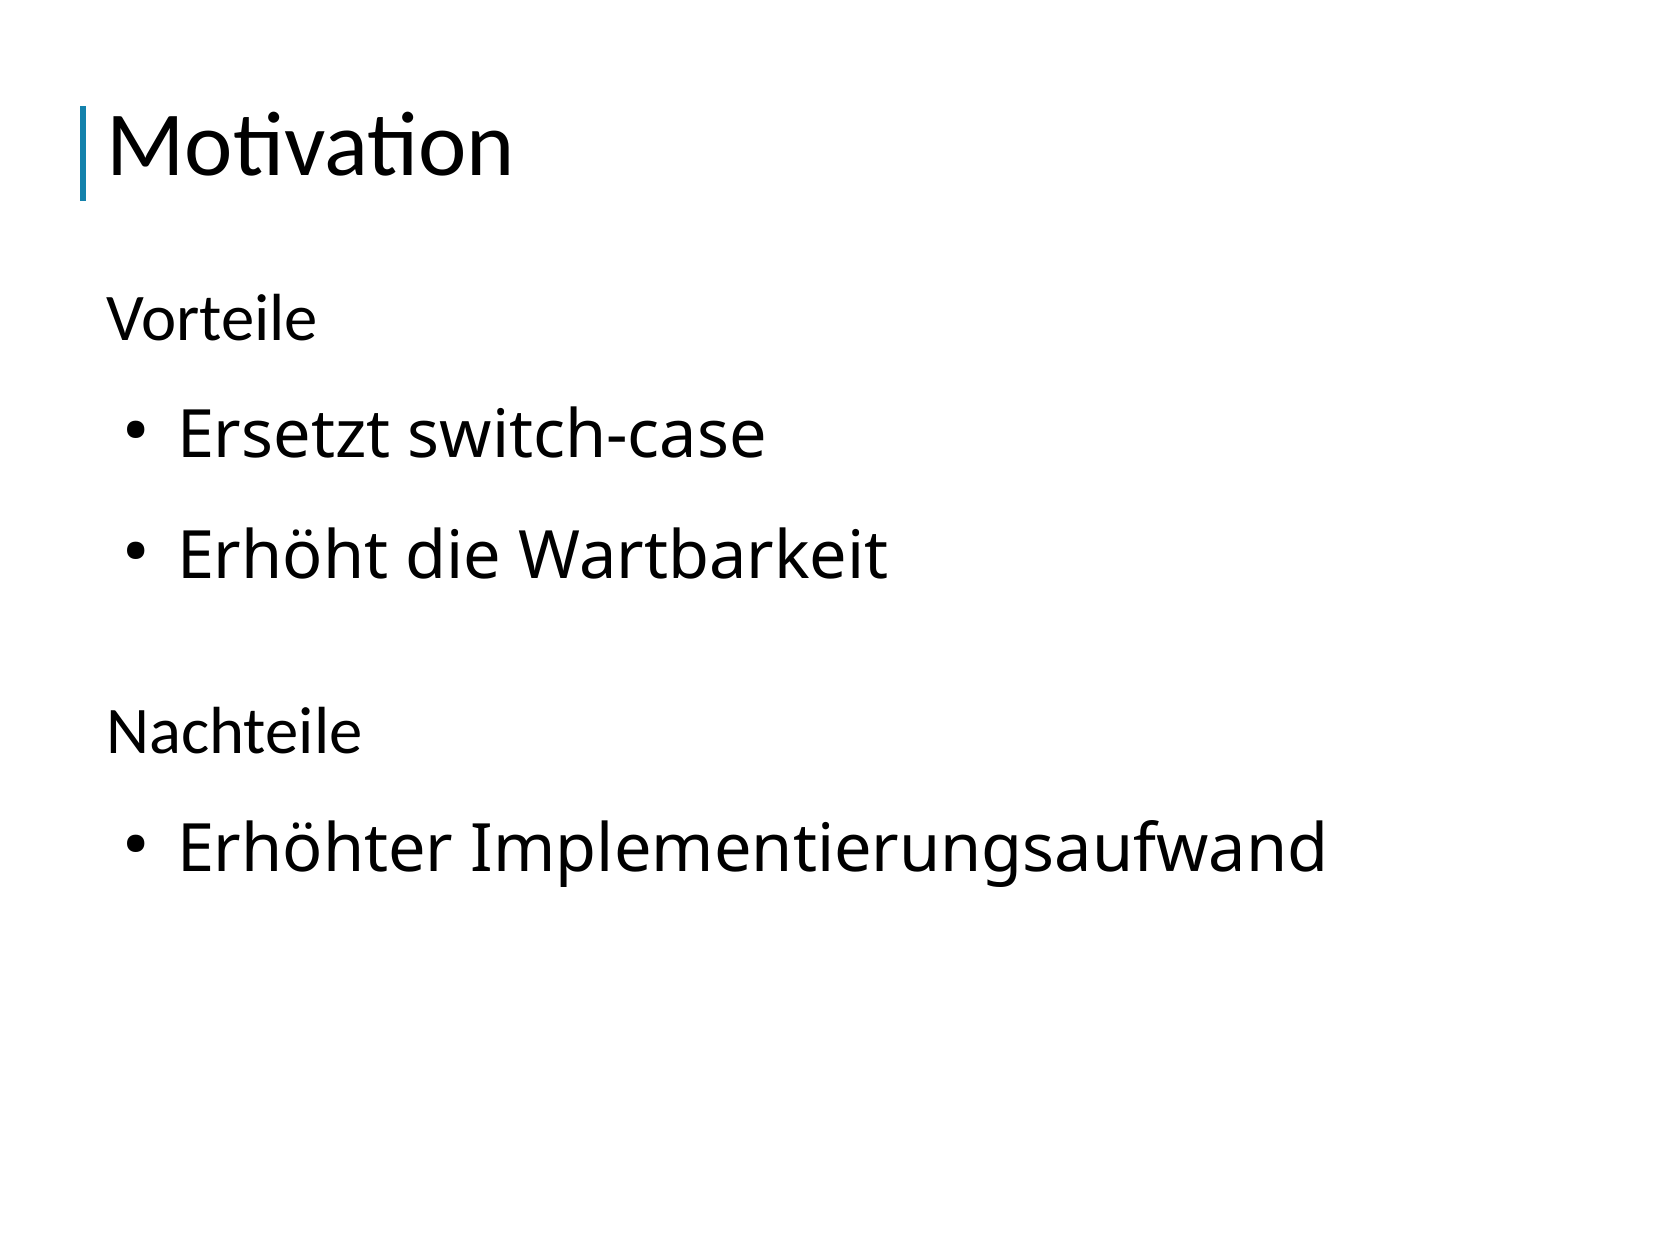

# Motivation
Vorteile
Ersetzt switch-case
Erhöht die Wartbarkeit
Nachteile
Erhöhter Implementierungsaufwand